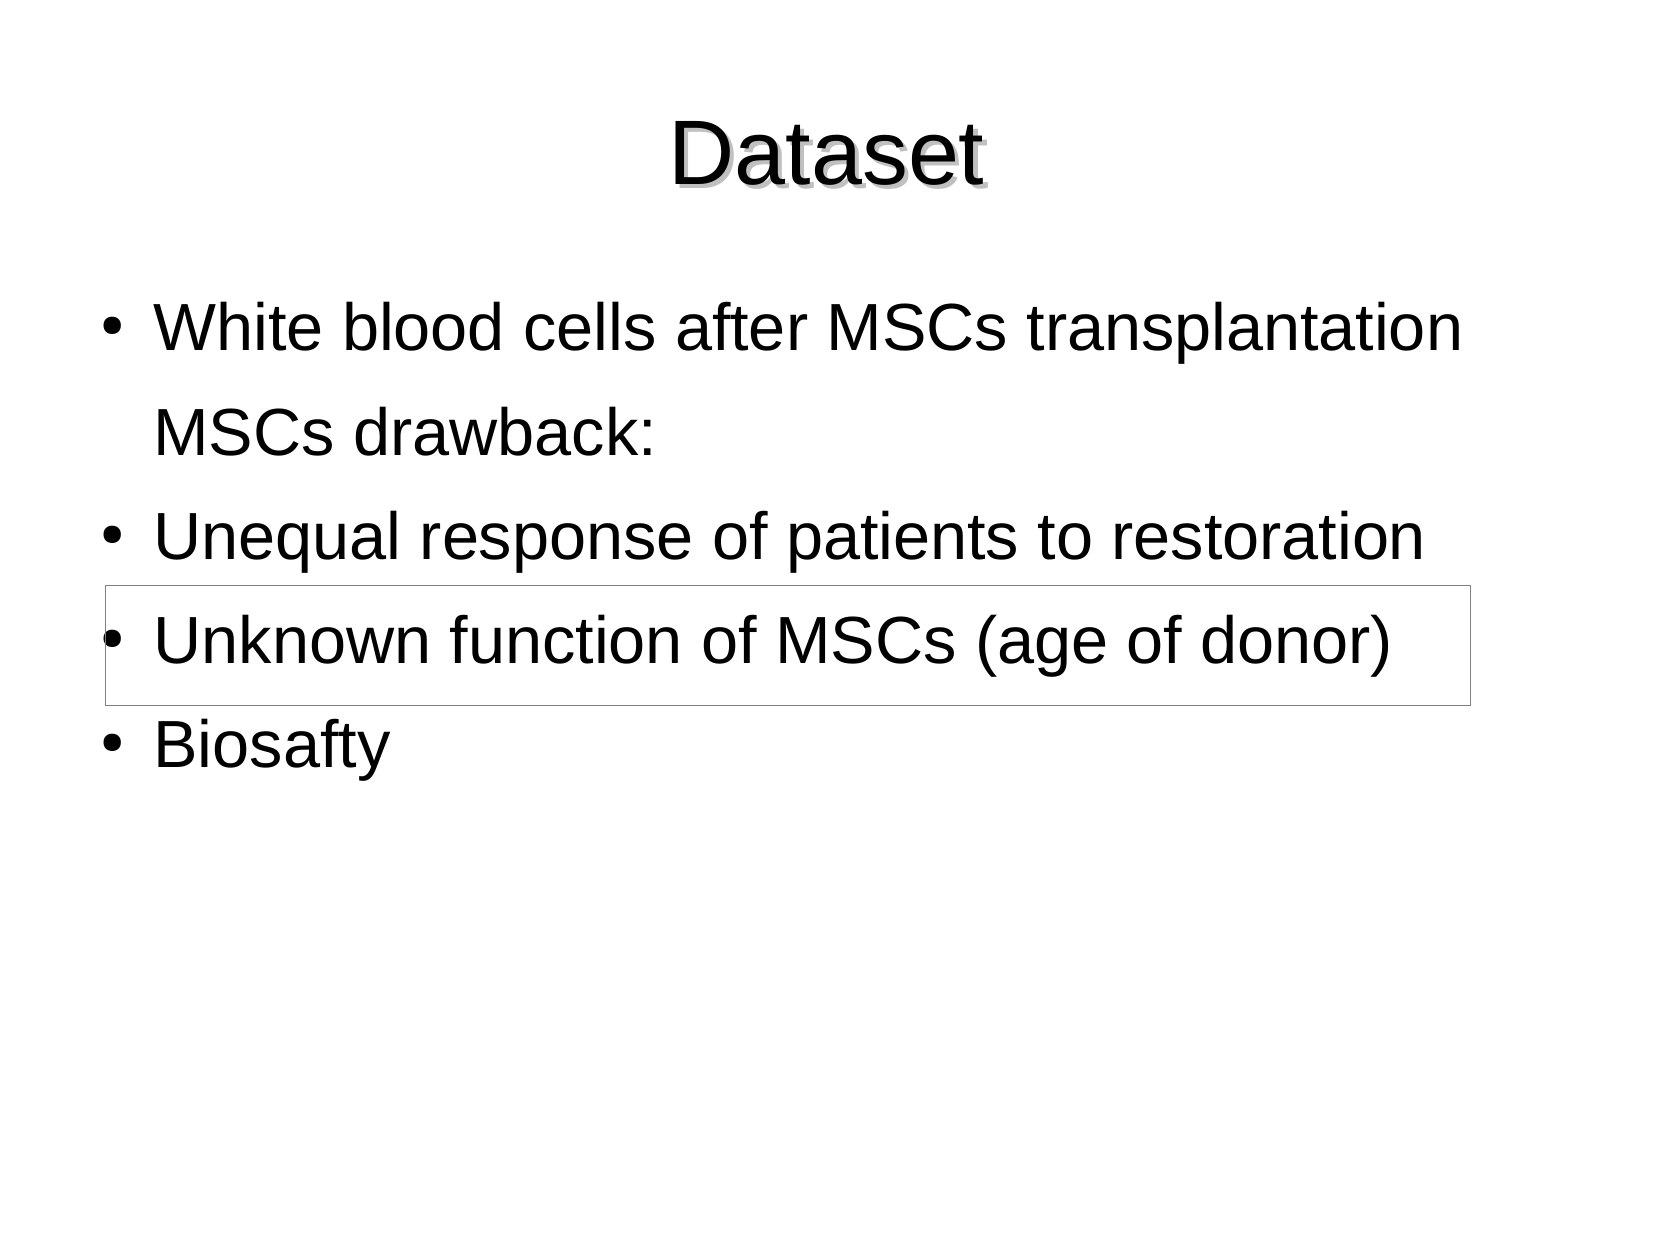

# Dataset
White blood cells after MSCs transplantation
MSCs drawback:
Unequal response of patients to restoration
Unknown function of MSCs (age of donor)
Biosafty